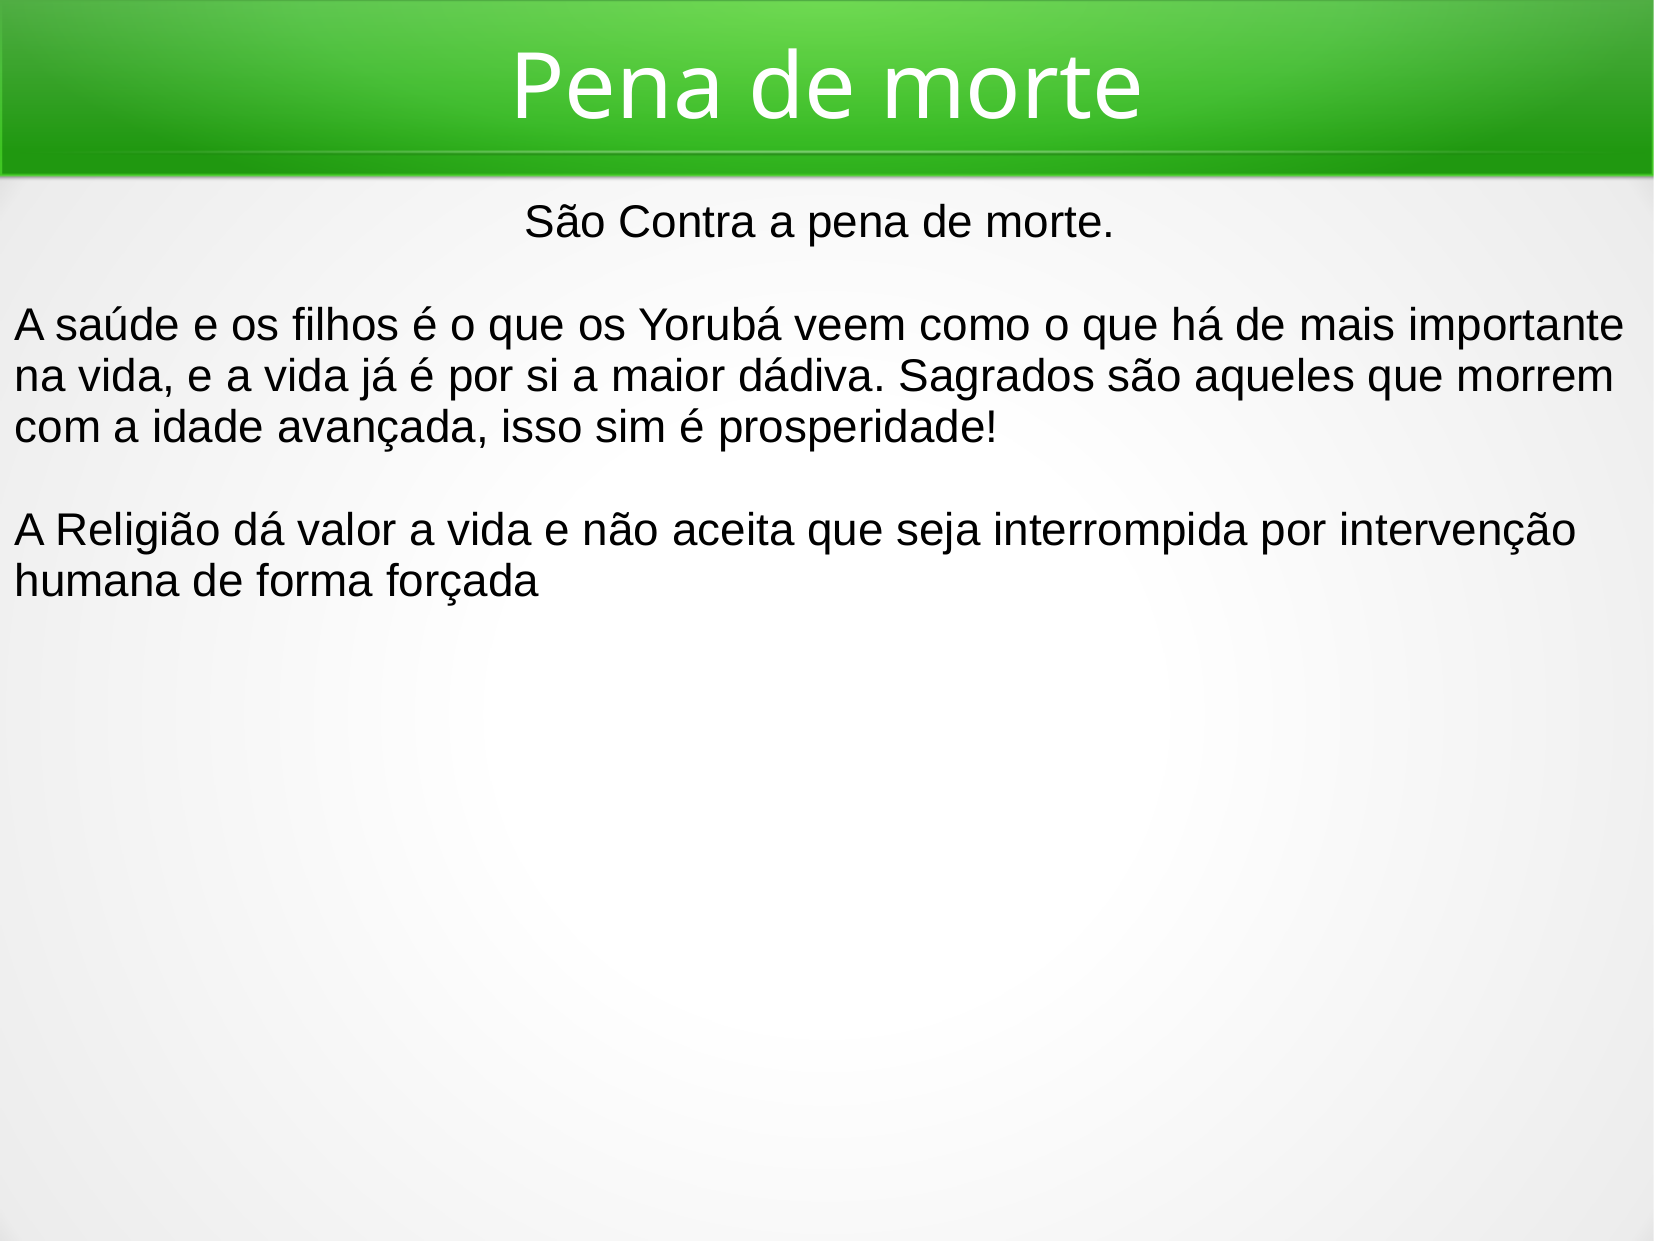

# Pena de morte
São Contra a pena de morte.
A saúde e os filhos é o que os Yorubá veem como o que há de mais importante na vida, e a vida já é por si a maior dádiva. Sagrados são aqueles que morrem com a idade avançada, isso sim é prosperidade!
A Religião dá valor a vida e não aceita que seja interrompida por intervenção humana de forma forçada